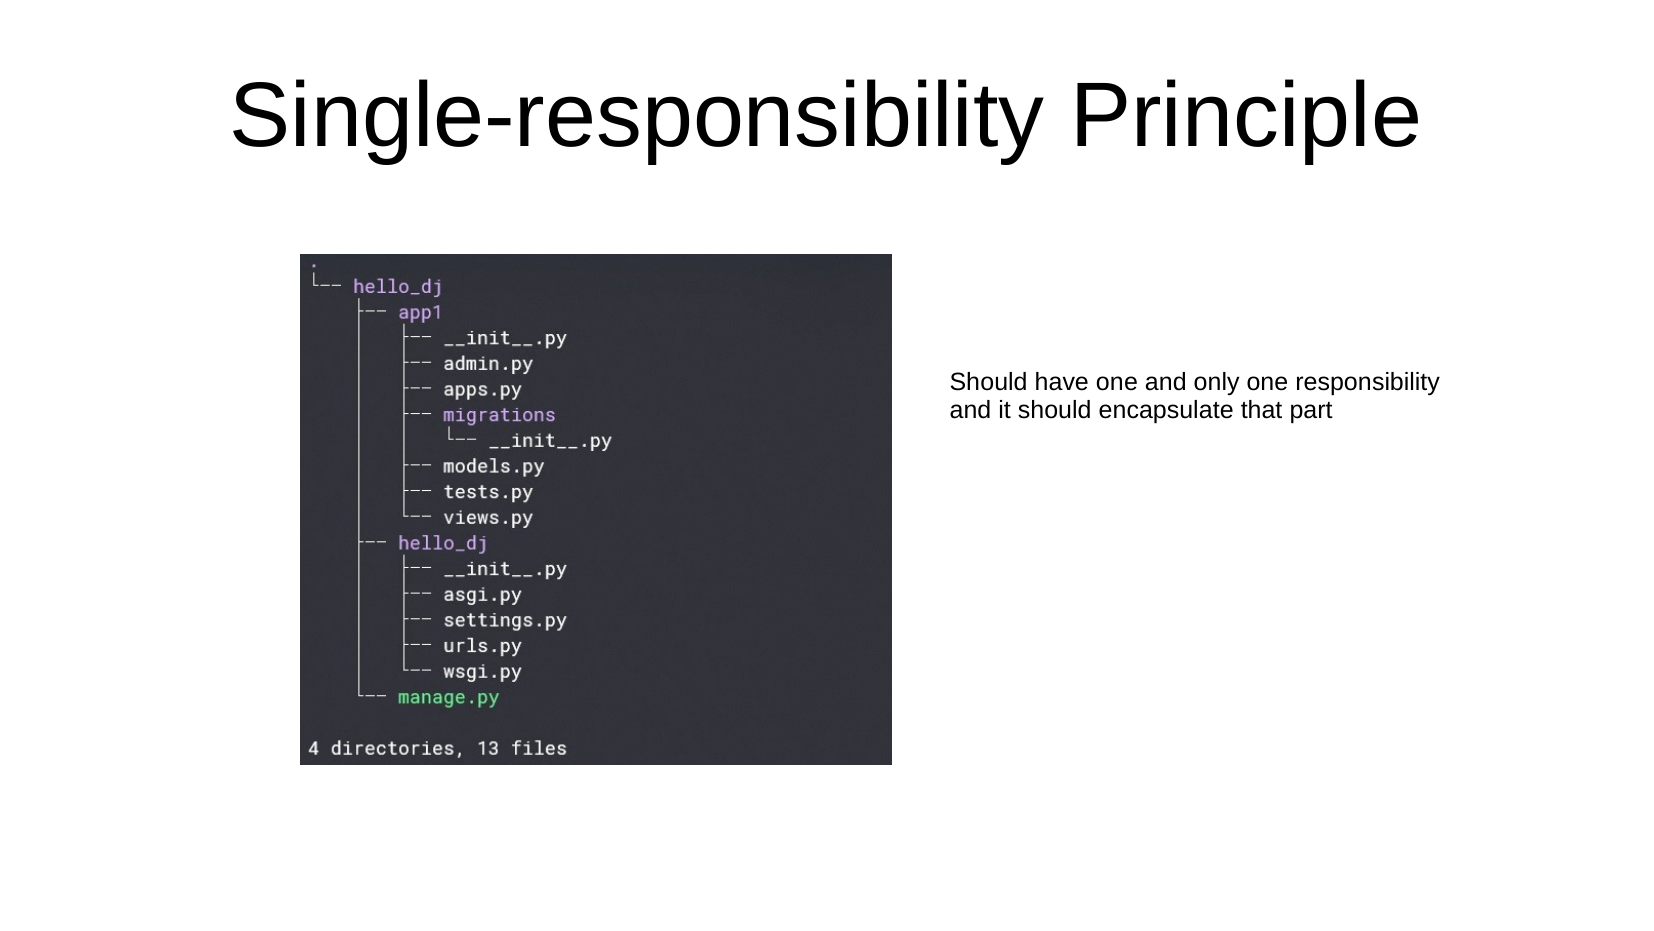

# Single-responsibility Principle
Should have one and only one responsibility
and it should encapsulate that part